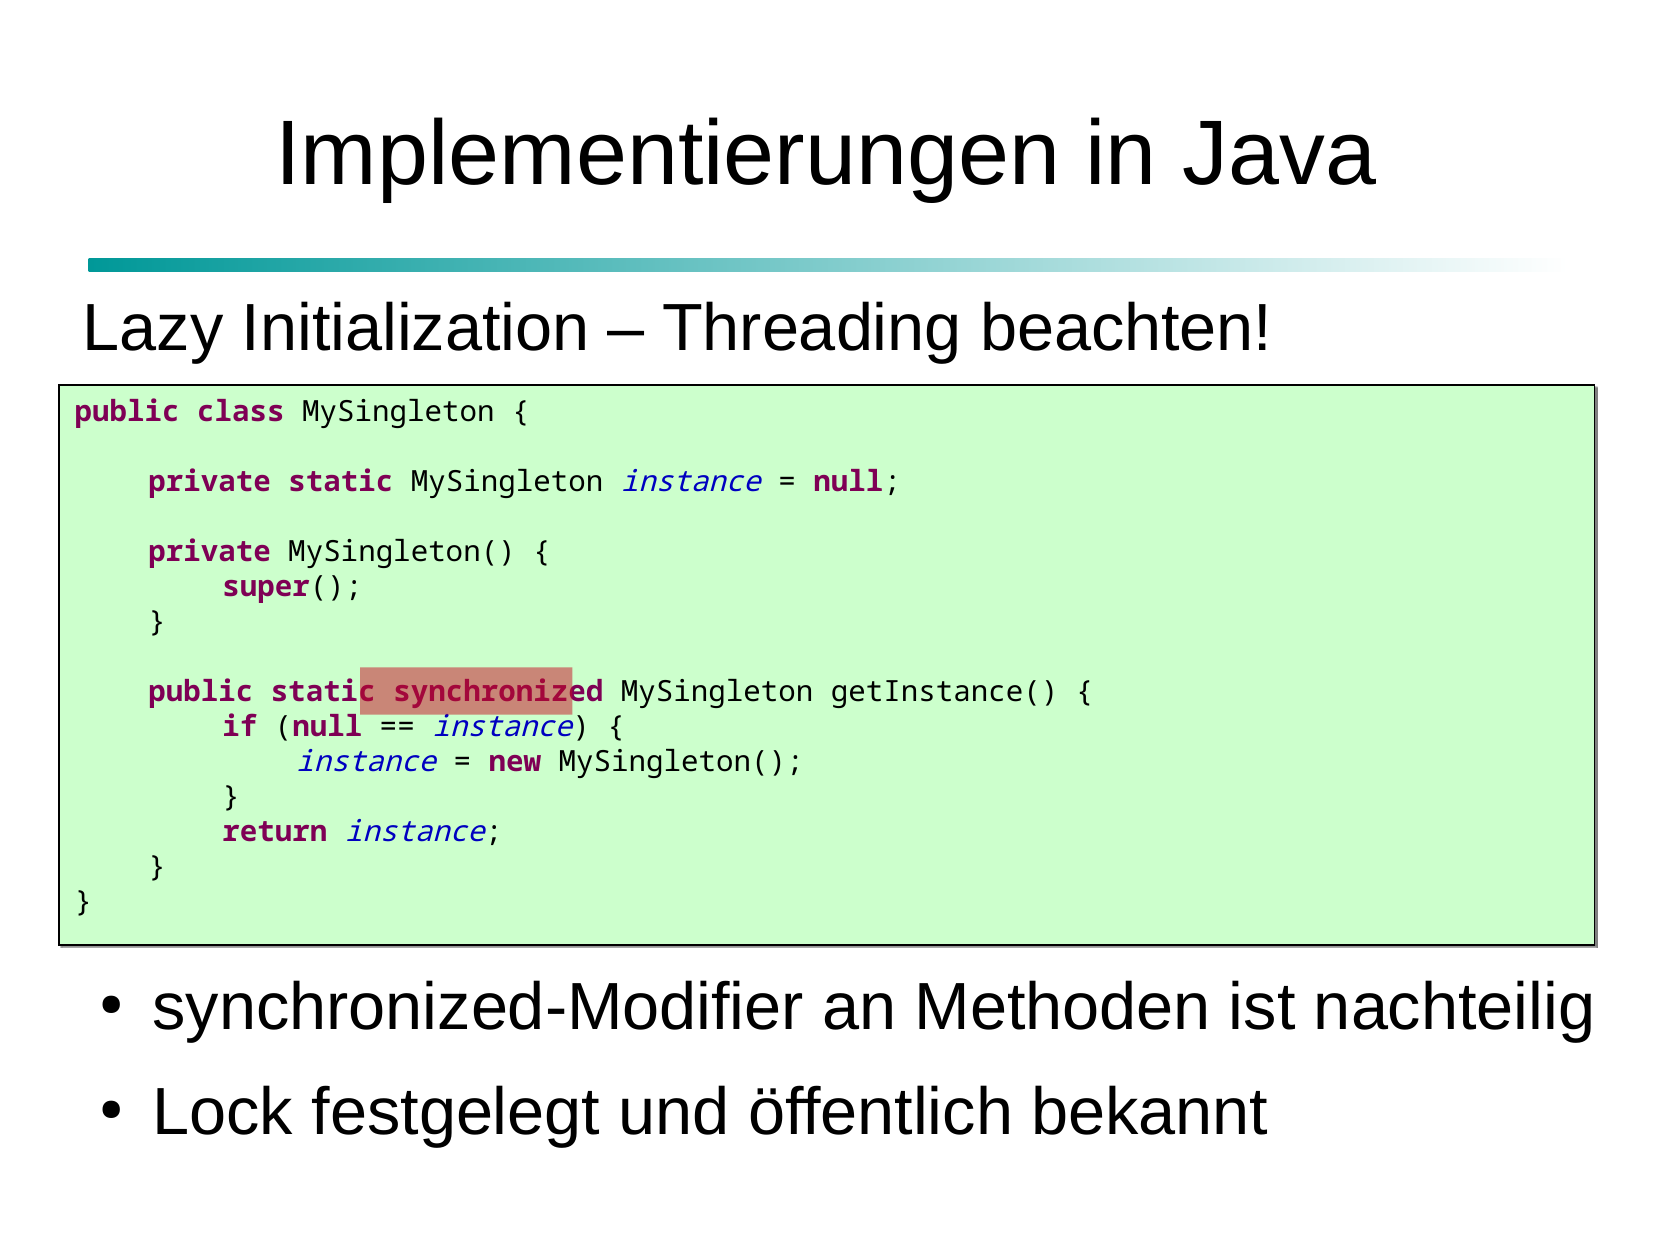

# Implementierungen in Java
Lazy Initialization – Threading beachten!
public class MySingleton {
	private static MySingleton instance = null;
	private MySingleton() {
		super();
	}
	public static synchronized MySingleton getInstance() {
		if (null == instance) {
			instance = new MySingleton();
		}
		return instance;
	}
}
synchronized-Modifier an Methoden ist nachteilig
Lock festgelegt und öffentlich bekannt